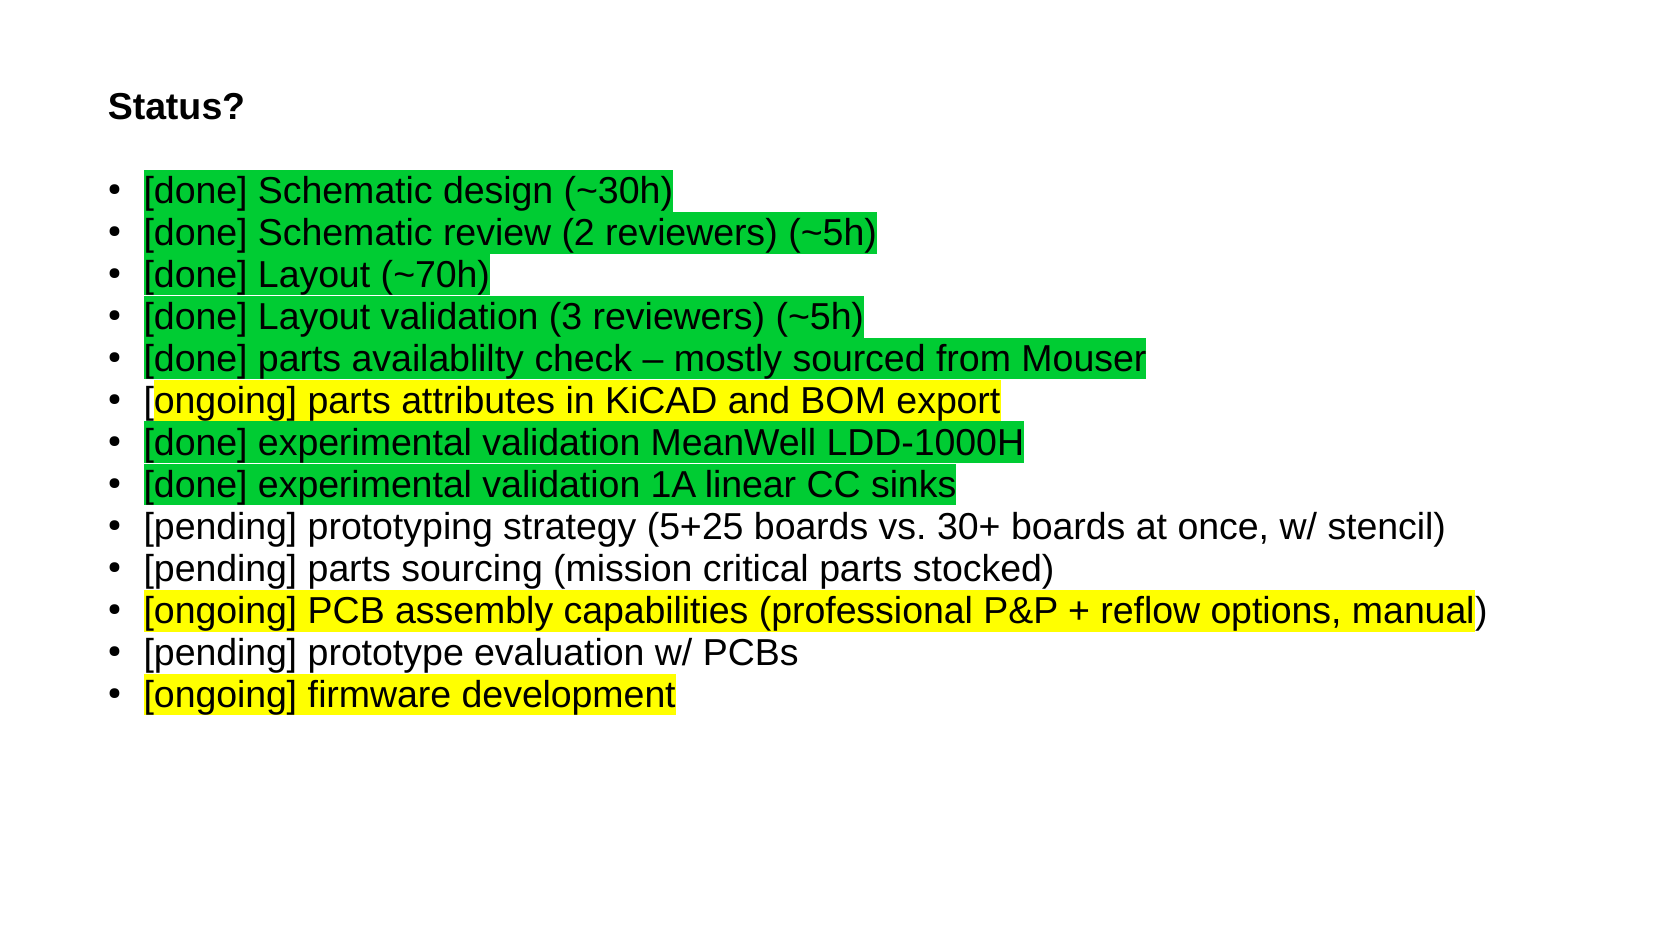

Status?
[done] Schematic design (~30h)
[done] Schematic review (2 reviewers) (~5h)
[done] Layout (~70h)
[done] Layout validation (3 reviewers) (~5h)
[done] parts availablilty check – mostly sourced from Mouser
[ongoing] parts attributes in KiCAD and BOM export
[done] experimental validation MeanWell LDD-1000H
[done] experimental validation 1A linear CC sinks
[pending] prototyping strategy (5+25 boards vs. 30+ boards at once, w/ stencil)
[pending] parts sourcing (mission critical parts stocked)
[ongoing] PCB assembly capabilities (professional P&P + reflow options, manual)
[pending] prototype evaluation w/ PCBs
[ongoing] firmware development